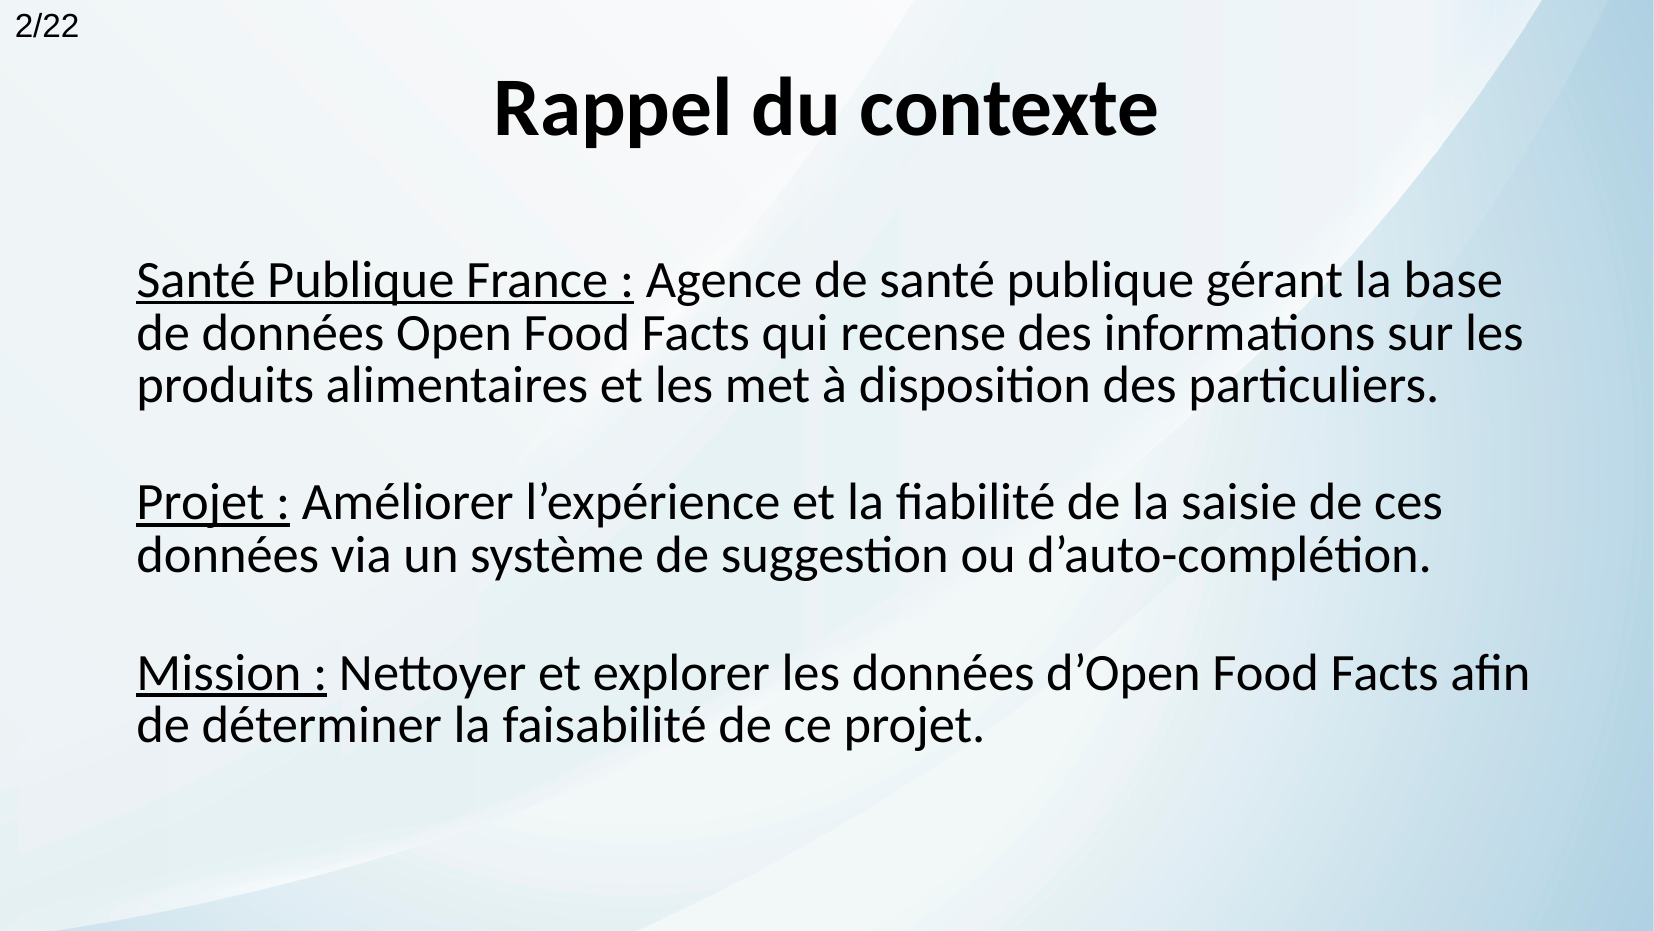

2/22
# Rappel du contexte
Santé Publique France : Agence de santé publique gérant la base de données Open Food Facts qui recense des informations sur les produits alimentaires et les met à disposition des particuliers.
Projet : Améliorer l’expérience et la fiabilité de la saisie de ces données via un système de suggestion ou d’auto-complétion.
Mission : Nettoyer et explorer les données d’Open Food Facts afin de déterminer la faisabilité de ce projet.